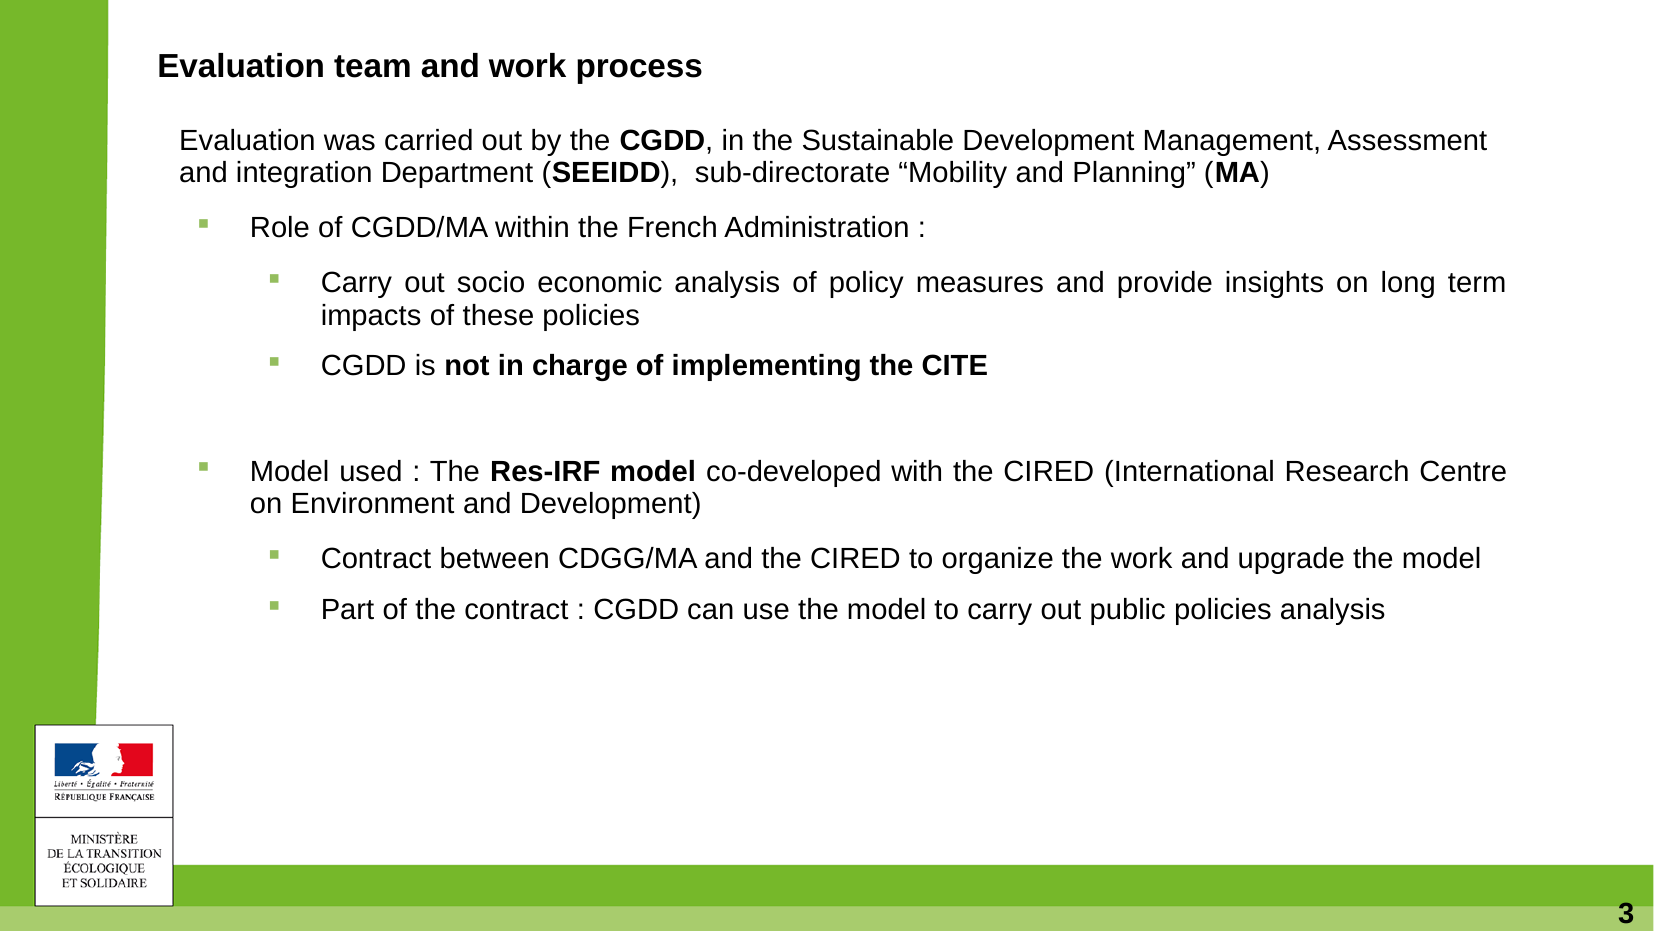

# Evaluation team and work process
Evaluation was carried out by the CGDD, in the Sustainable Development Management, Assessment and integration Department (SEEIDD), sub-directorate “Mobility and Planning” (MA)
Role of CGDD/MA within the French Administration :
Carry out socio economic analysis of policy measures and provide insights on long term impacts of these policies
CGDD is not in charge of implementing the CITE
Model used : The Res-IRF model co-developed with the CIRED (International Research Centre on Environment and Development)
Contract between CDGG/MA and the CIRED to organize the work and upgrade the model
Part of the contract : CGDD can use the model to carry out public policies analysis